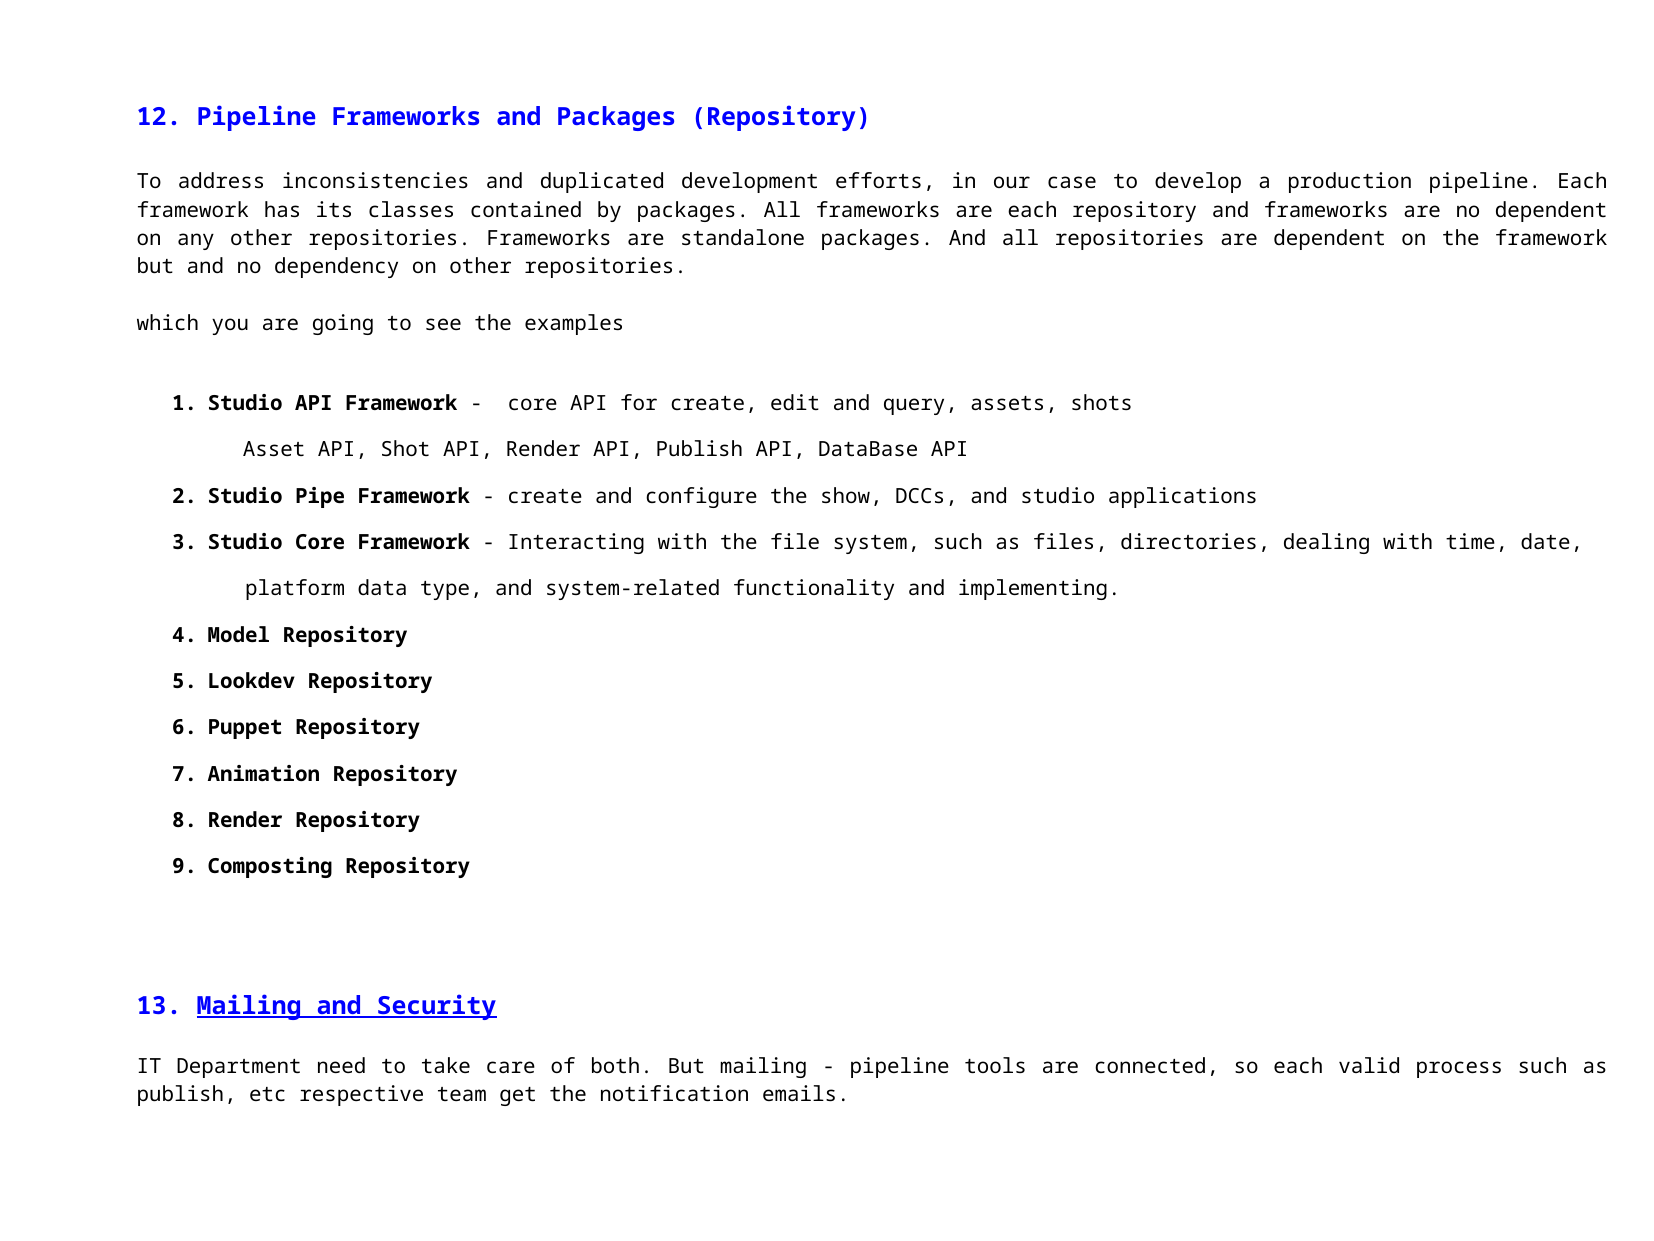

12. Pipeline Frameworks and Packages (Repository)
To address inconsistencies and duplicated development efforts, in our case to develop a production pipeline. Each framework has its classes contained by packages. All frameworks are each repository and frameworks are no dependent on any other repositories. Frameworks are standalone packages. And all repositories are dependent on the framework but and no dependency on other repositories.
which you are going to see the examples
Studio API Framework - core API for create, edit and query, assets, shots
Asset API, Shot API, Render API, Publish API, DataBase API
Studio Pipe Framework - create and configure the show, DCCs, and studio applications
Studio Core Framework - Interacting with the file system, such as files, directories, dealing with time, date,
 platform data type, and system-related functionality and implementing.
Model Repository
Lookdev Repository
Puppet Repository
Animation Repository
Render Repository
Composting Repository
13. Mailing and Security
IT Department need to take care of both. But mailing - pipeline tools are connected, so each valid process such as publish, etc respective team get the notification emails.